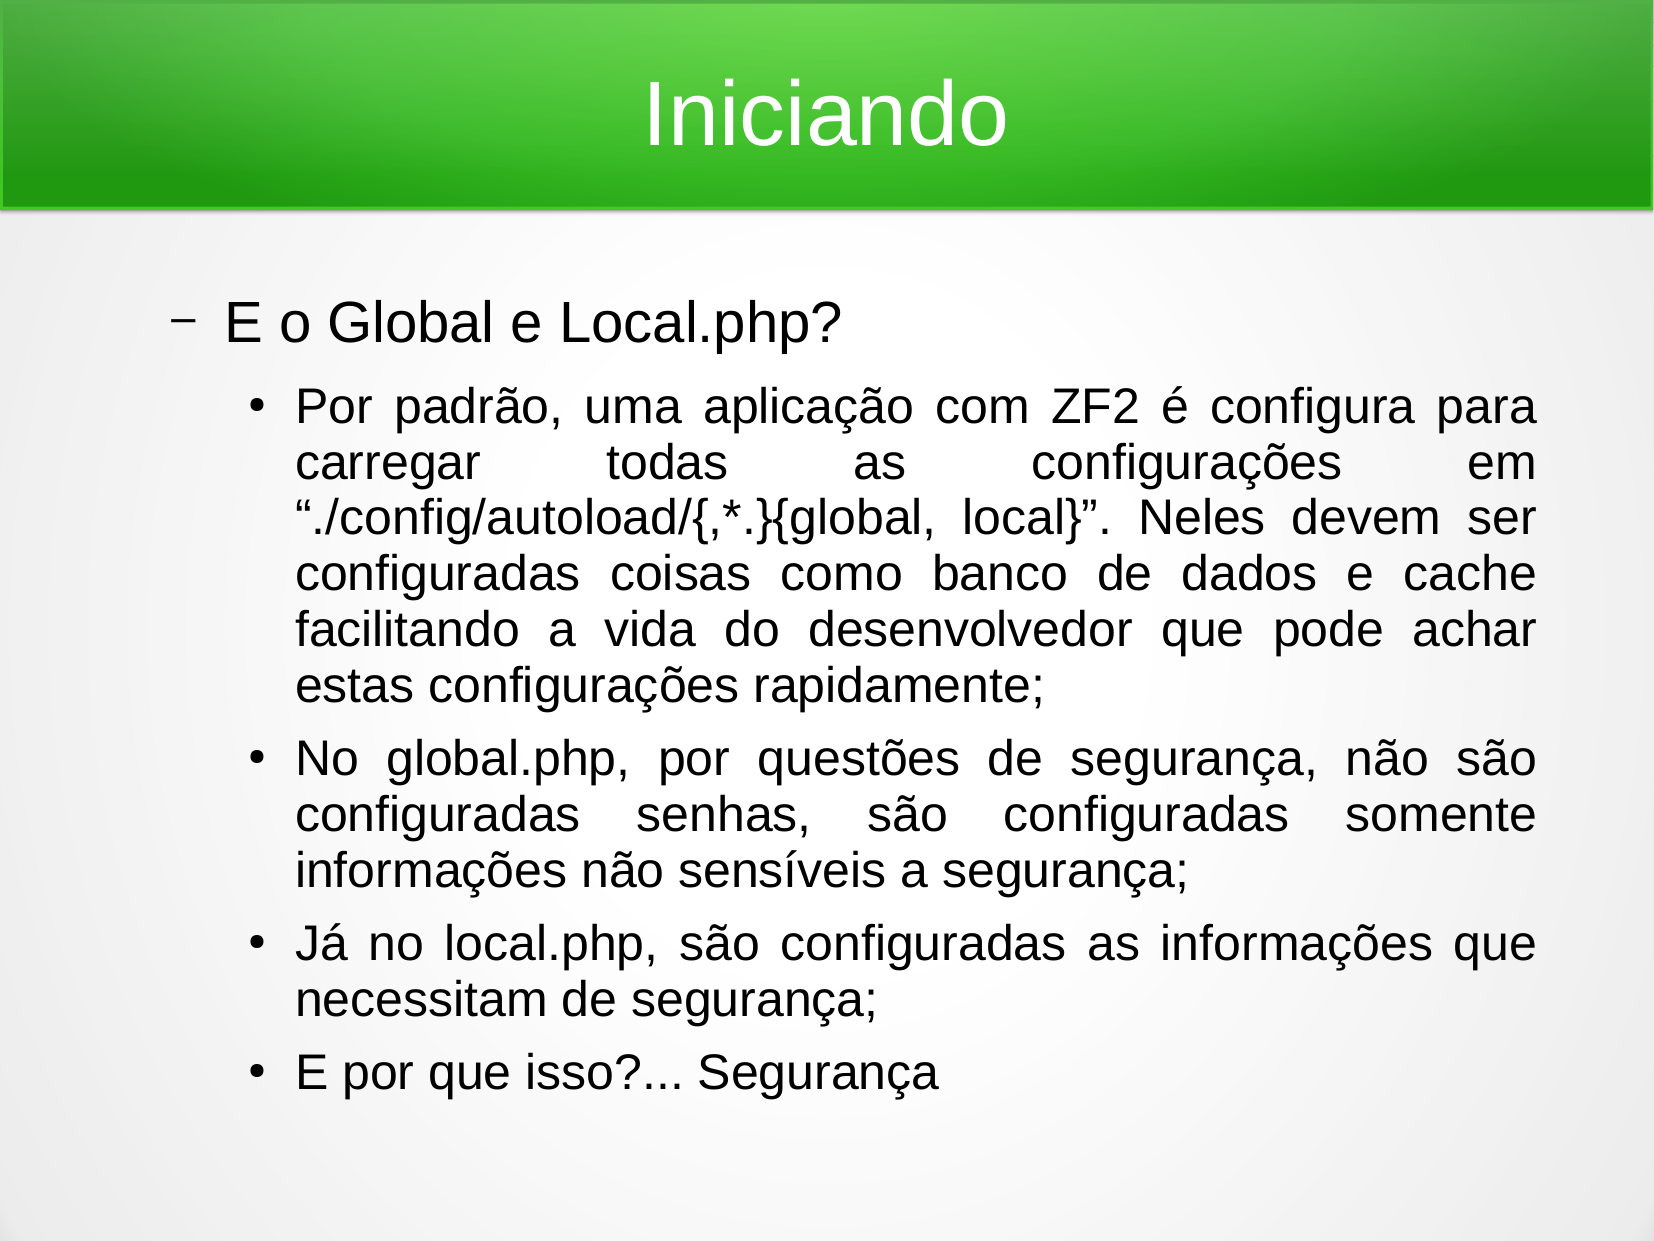

# Iniciando
E o Global e Local.php?
Por padrão, uma aplicação com ZF2 é configura para carregar todas as configurações em “./config/autoload/{,*.}{global, local}”. Neles devem ser configuradas coisas como banco de dados e cache facilitando a vida do desenvolvedor que pode achar estas configurações rapidamente;
No global.php, por questões de segurança, não são configuradas senhas, são configuradas somente informações não sensíveis a segurança;
Já no local.php, são configuradas as informações que necessitam de segurança;
E por que isso?... Segurança